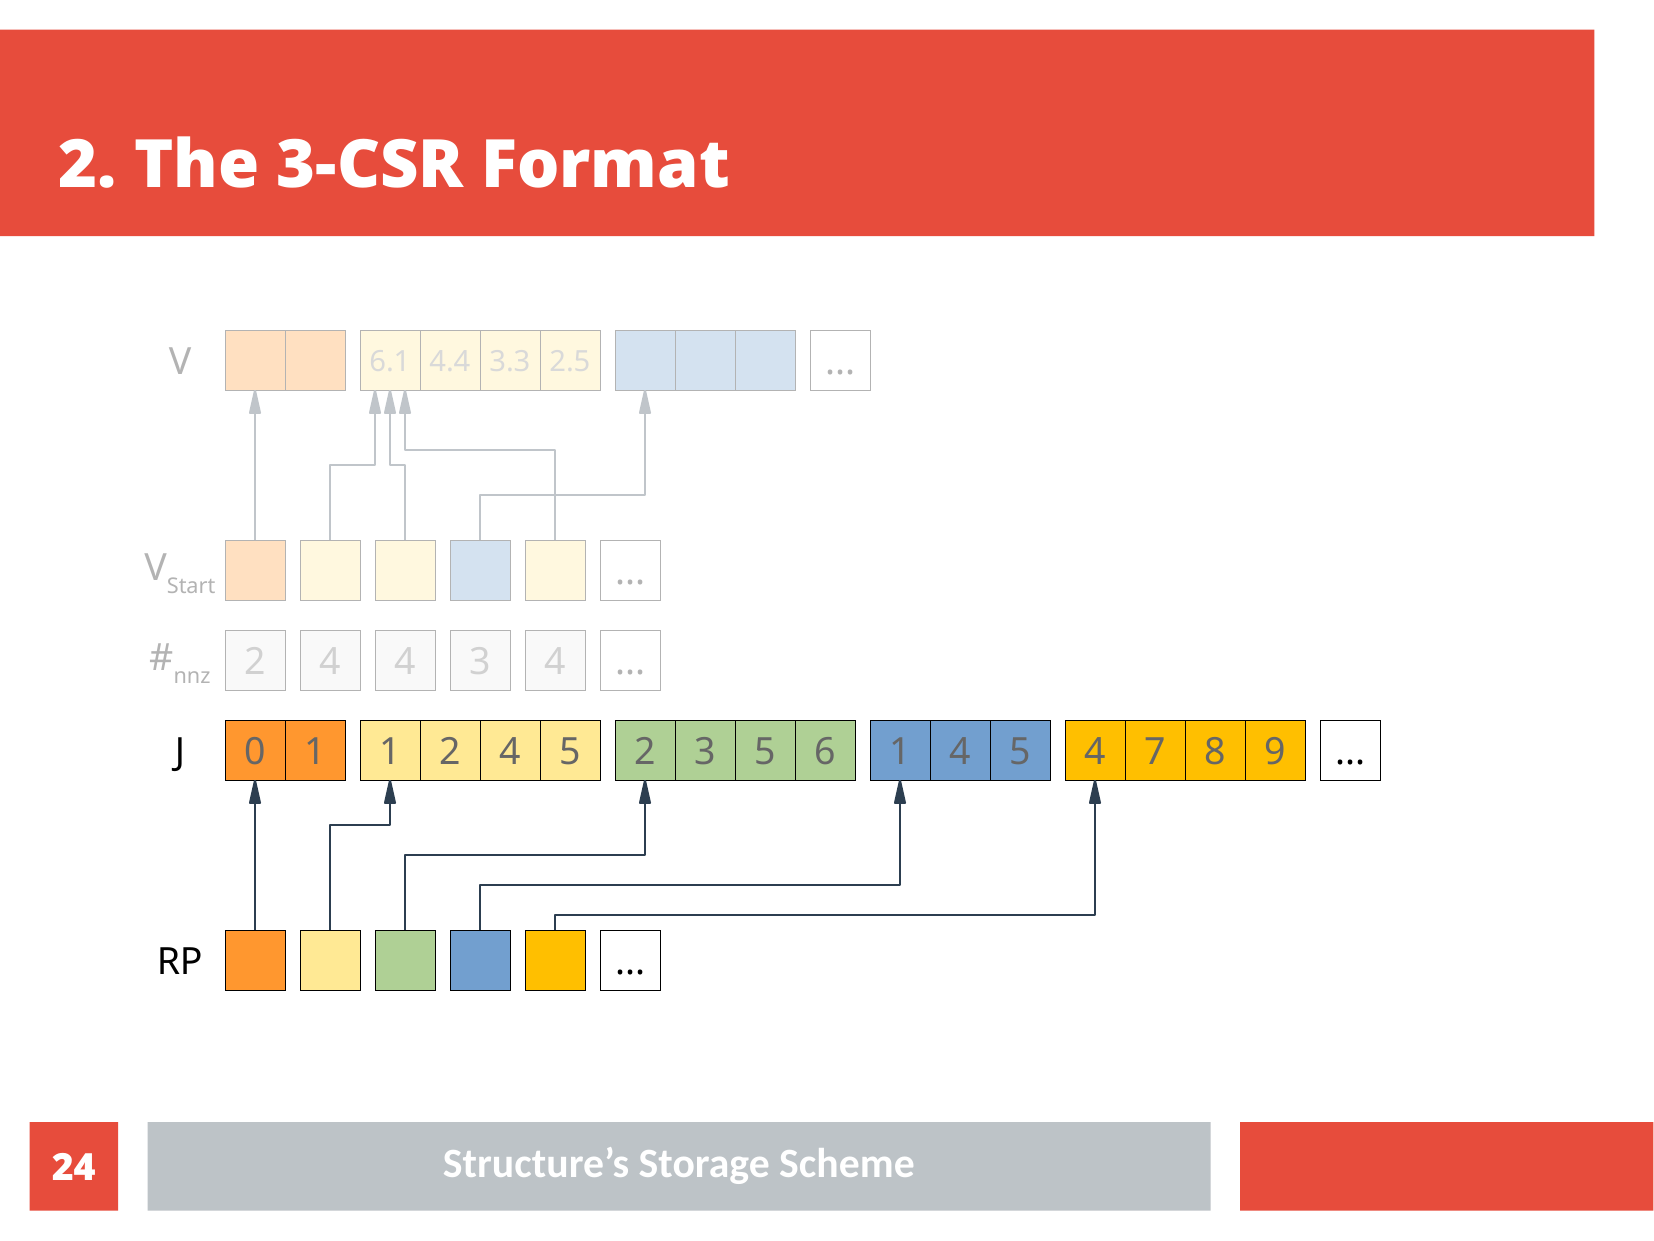

# 2. The 3-CSR Format
V
6.1
4.4
3.3
2.5
...
VStart
...
#nnz
2
4
4
3
4
...
J
0
1
1
2
4
5
2
3
5
6
1
4
5
4
7
8
9
...
RP
...
24
Structure’s Storage Scheme